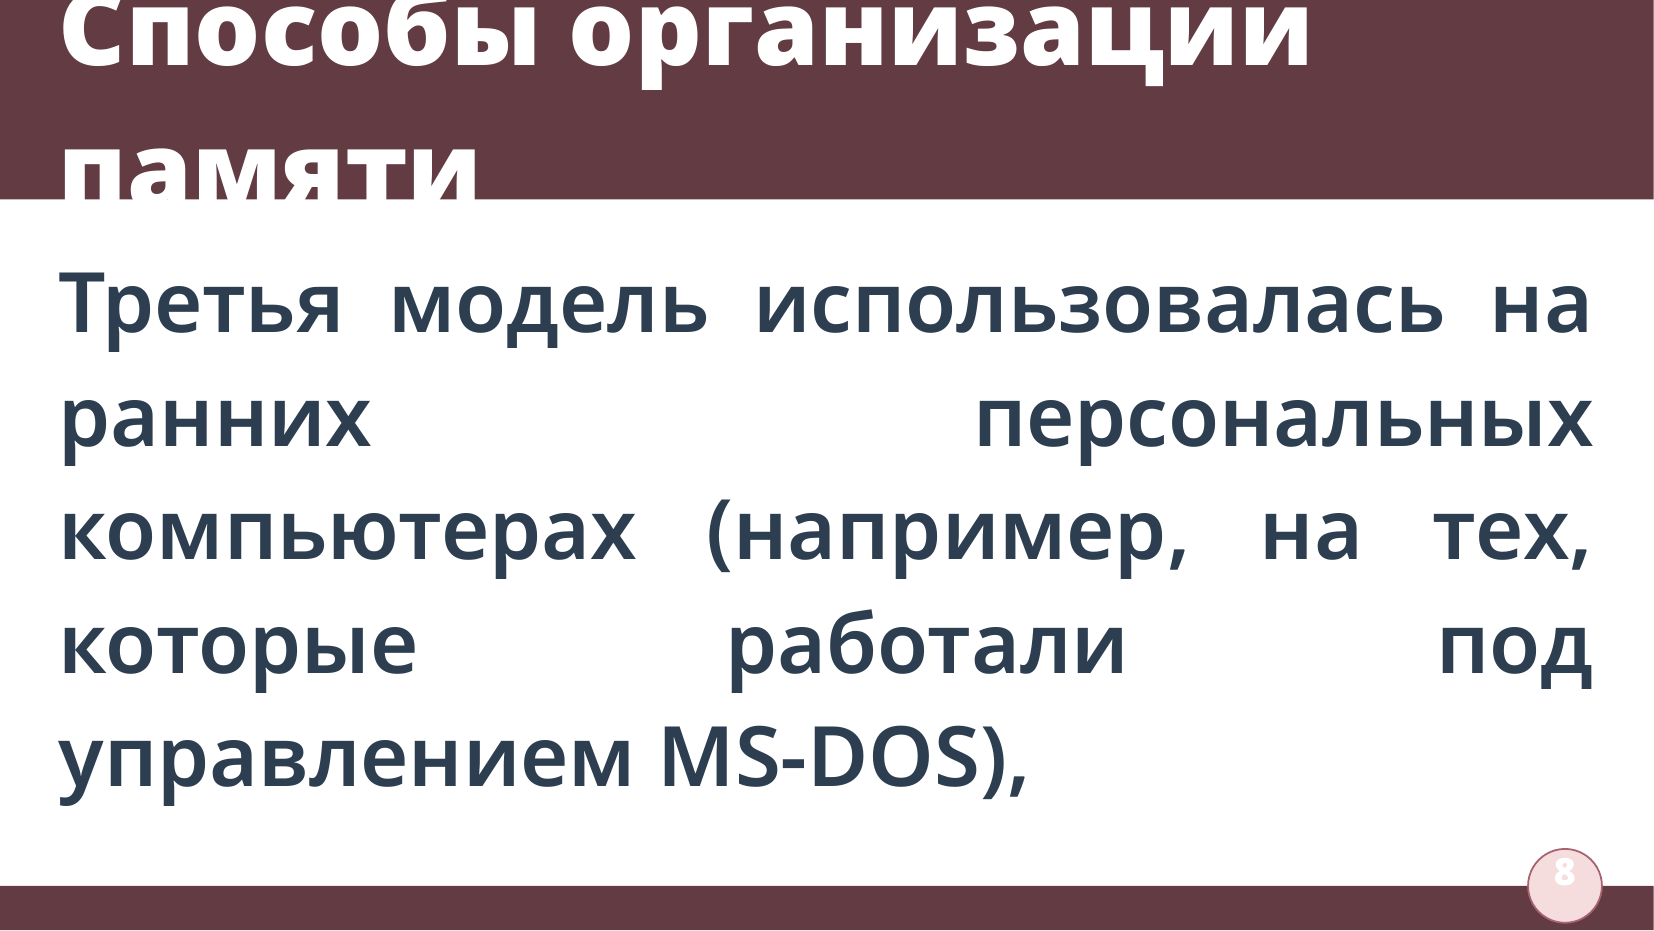

# Способы организации памяти
Третья модель использовалась на ранних персональных компьютерах (например, на тех, которые работали под управлением MS-DOS),